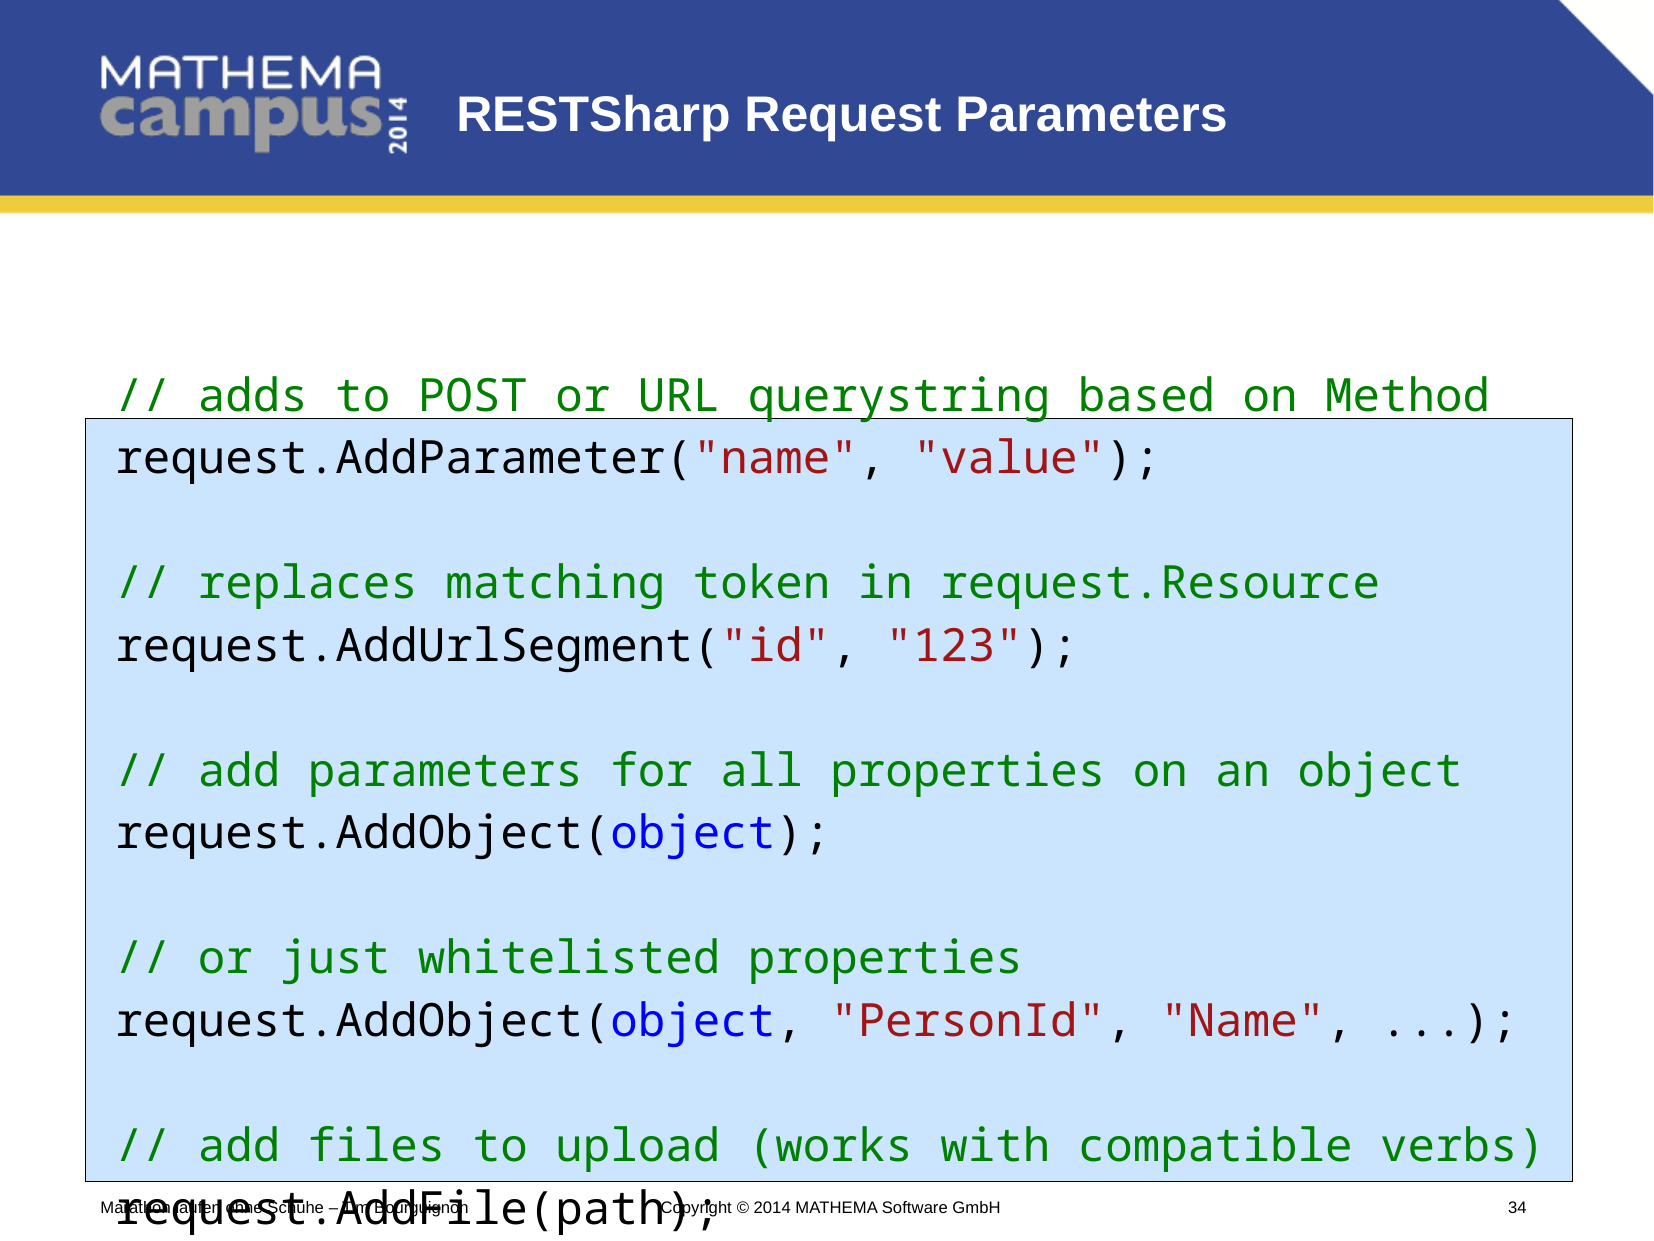

# RESTSharp Request Parameters
// adds to POST or URL querystring based on Method
request.AddParameter("name", "value");
// replaces matching token in request.Resource
request.AddUrlSegment("id", "123");
// add parameters for all properties on an object
request.AddObject(object);
// or just whitelisted properties
request.AddObject(object, "PersonId", "Name", ...);
// add files to upload (works with compatible verbs)
request.AddFile(path);